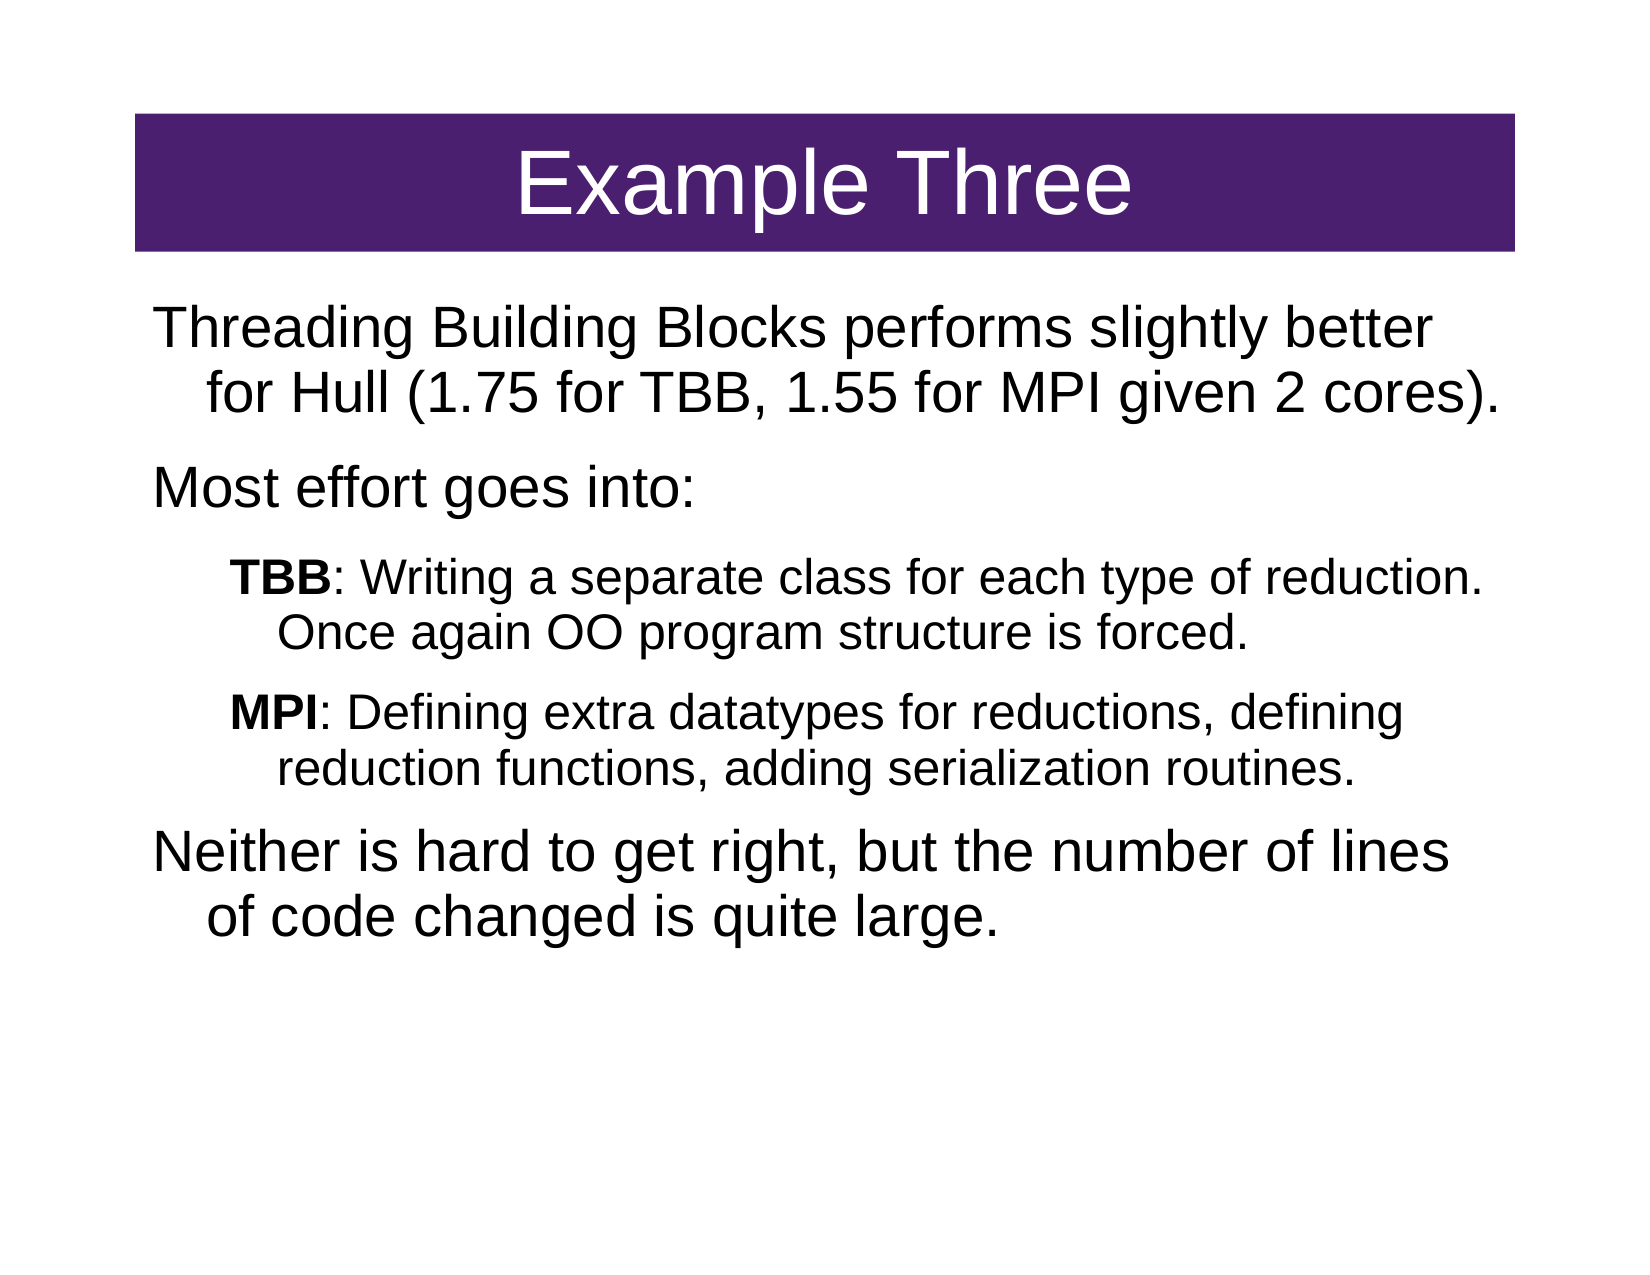

Example Three
# Threading Building Blocks performs slightly better for Hull (1.75 for TBB, 1.55 for MPI given 2 cores).
Most effort goes into:
TBB: Writing a separate class for each type of reduction. Once again OO program structure is forced.
MPI: Defining extra datatypes for reductions, defining reduction functions, adding serialization routines.
Neither is hard to get right, but the number of lines of code changed is quite large.